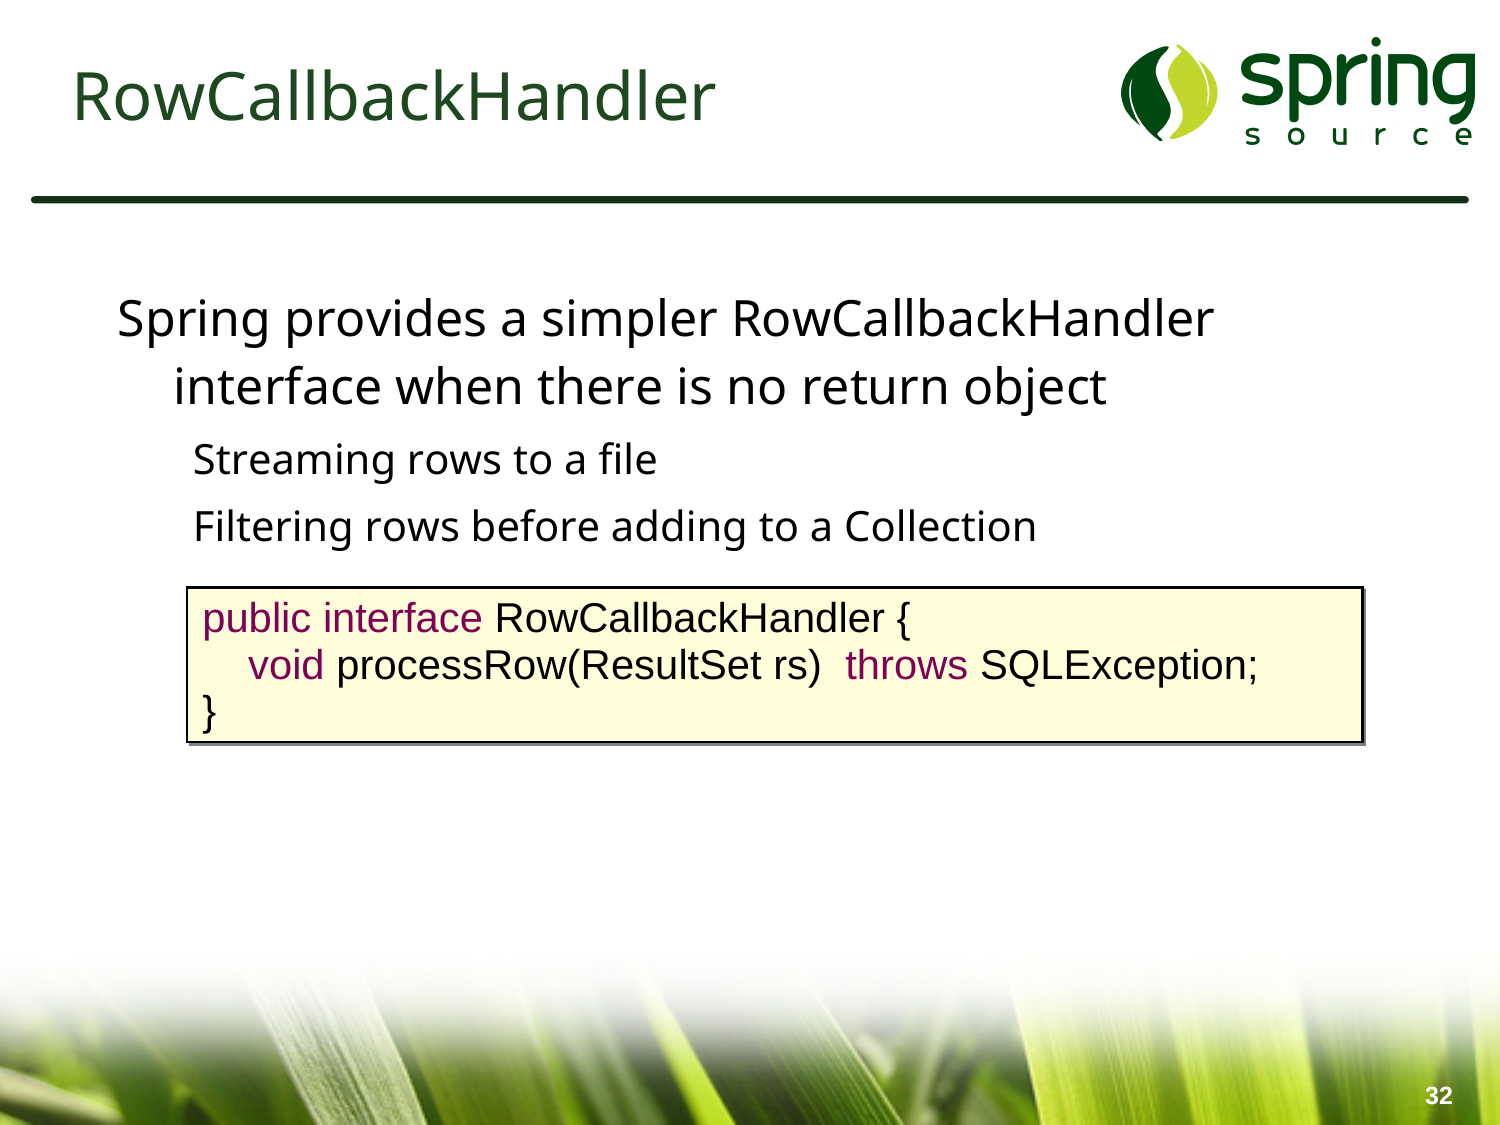

# RowCallbackHandler
Spring provides a simpler RowCallbackHandler interface when there is no return object
Streaming rows to a file
Filtering rows before adding to a Collection
public interface RowCallbackHandler {
 void processRow(ResultSet rs) throws SQLException;
}